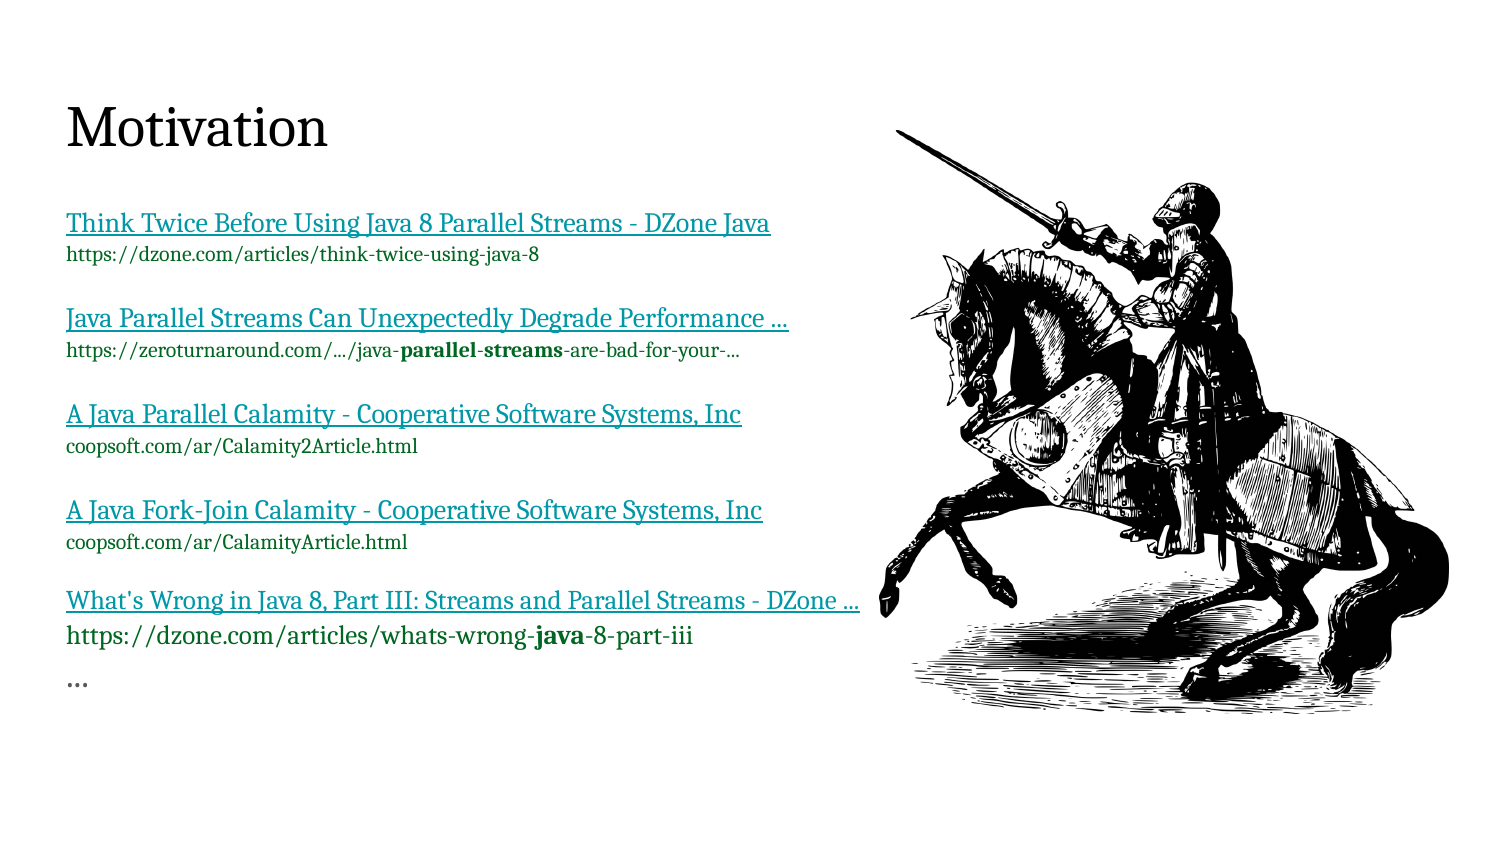

# Motivation
Think Twice Before Using Java 8 Parallel Streams - DZone Java
https://dzone.com/articles/think-twice-using-java-8
Java Parallel Streams Can Unexpectedly Degrade Performance ...
https://zeroturnaround.com/.../java-parallel-streams-are-bad-for-your-...
A Java Parallel Calamity - Cooperative Software Systems, Inc
coopsoft.com/ar/Calamity2Article.html
A Java Fork-Join Calamity - Cooperative Software Systems, Inc
coopsoft.com/ar/CalamityArticle.html
What's Wrong in Java 8, Part III: Streams and Parallel Streams - DZone ...
https://dzone.com/articles/whats-wrong-java-8-part-iii
...